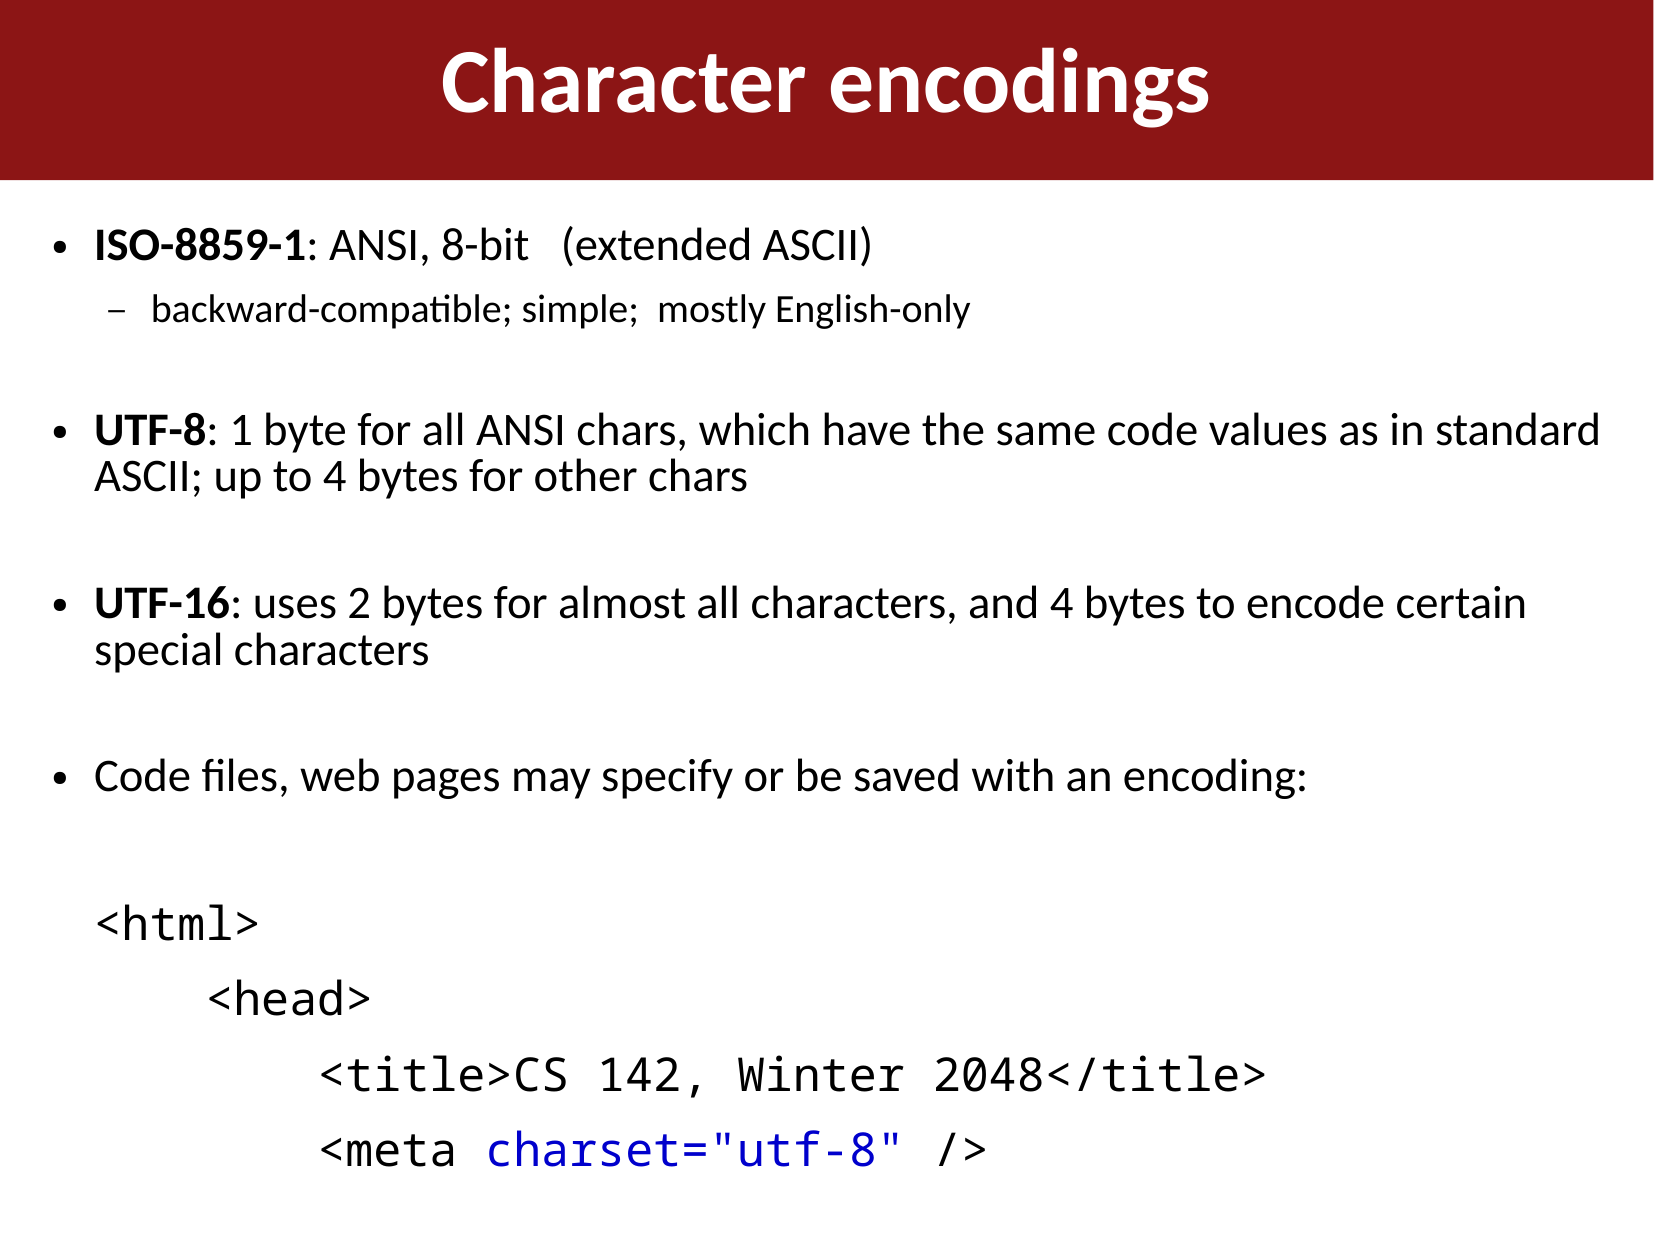

# Character encodings
ISO-8859-1: ANSI, 8-bit (extended ASCII)
backward-compatible; simple; mostly English-only
UTF-8: 1 byte for all ANSI chars, which have the same code values as in standard ASCII; up to 4 bytes for other chars
UTF-16: uses 2 bytes for almost all characters, and 4 bytes to encode certain special characters
Code files, web pages may specify or be saved with an encoding:
 <html>
 <head>
 <title>CS 142, Winter 2048</title>
 <meta charset="utf-8" />